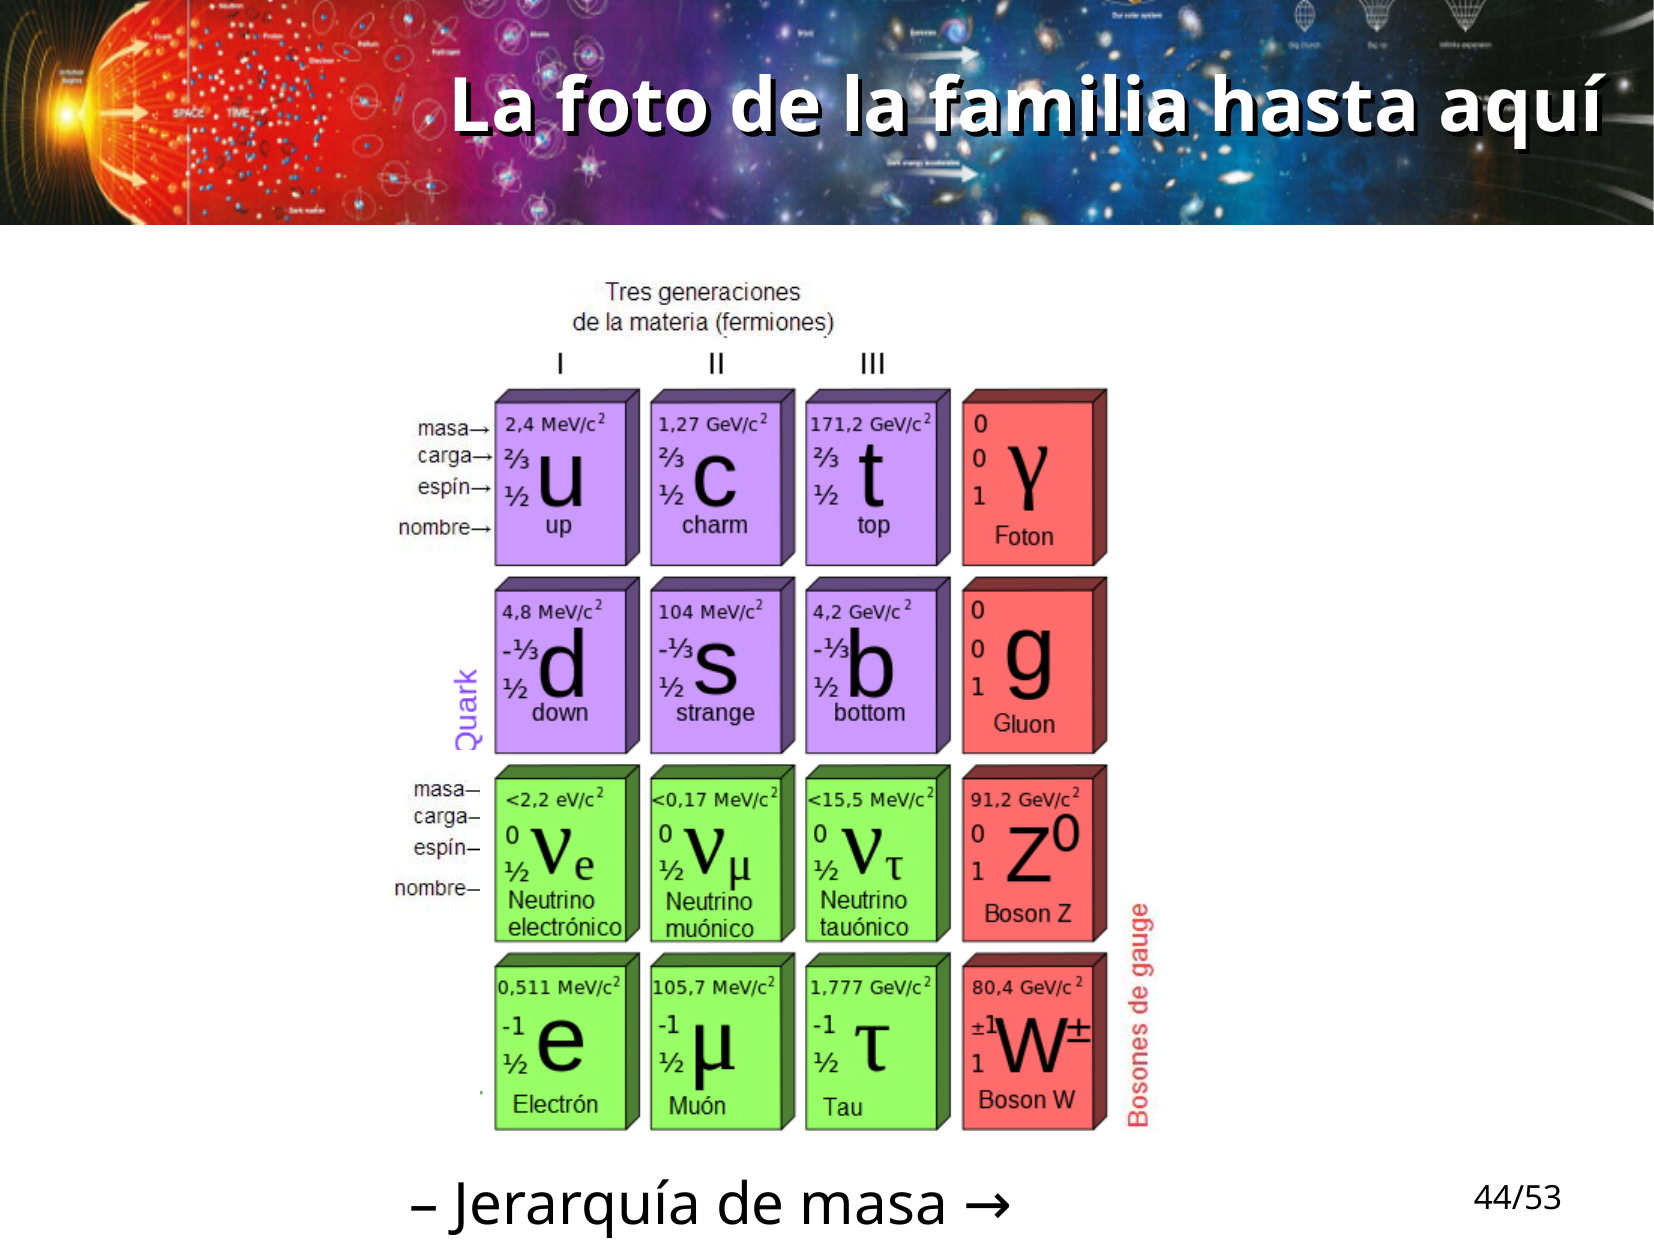

# La foto de la familia hasta aquí
– Jerarquía de masa →
H. Asorey - Física IV B
44